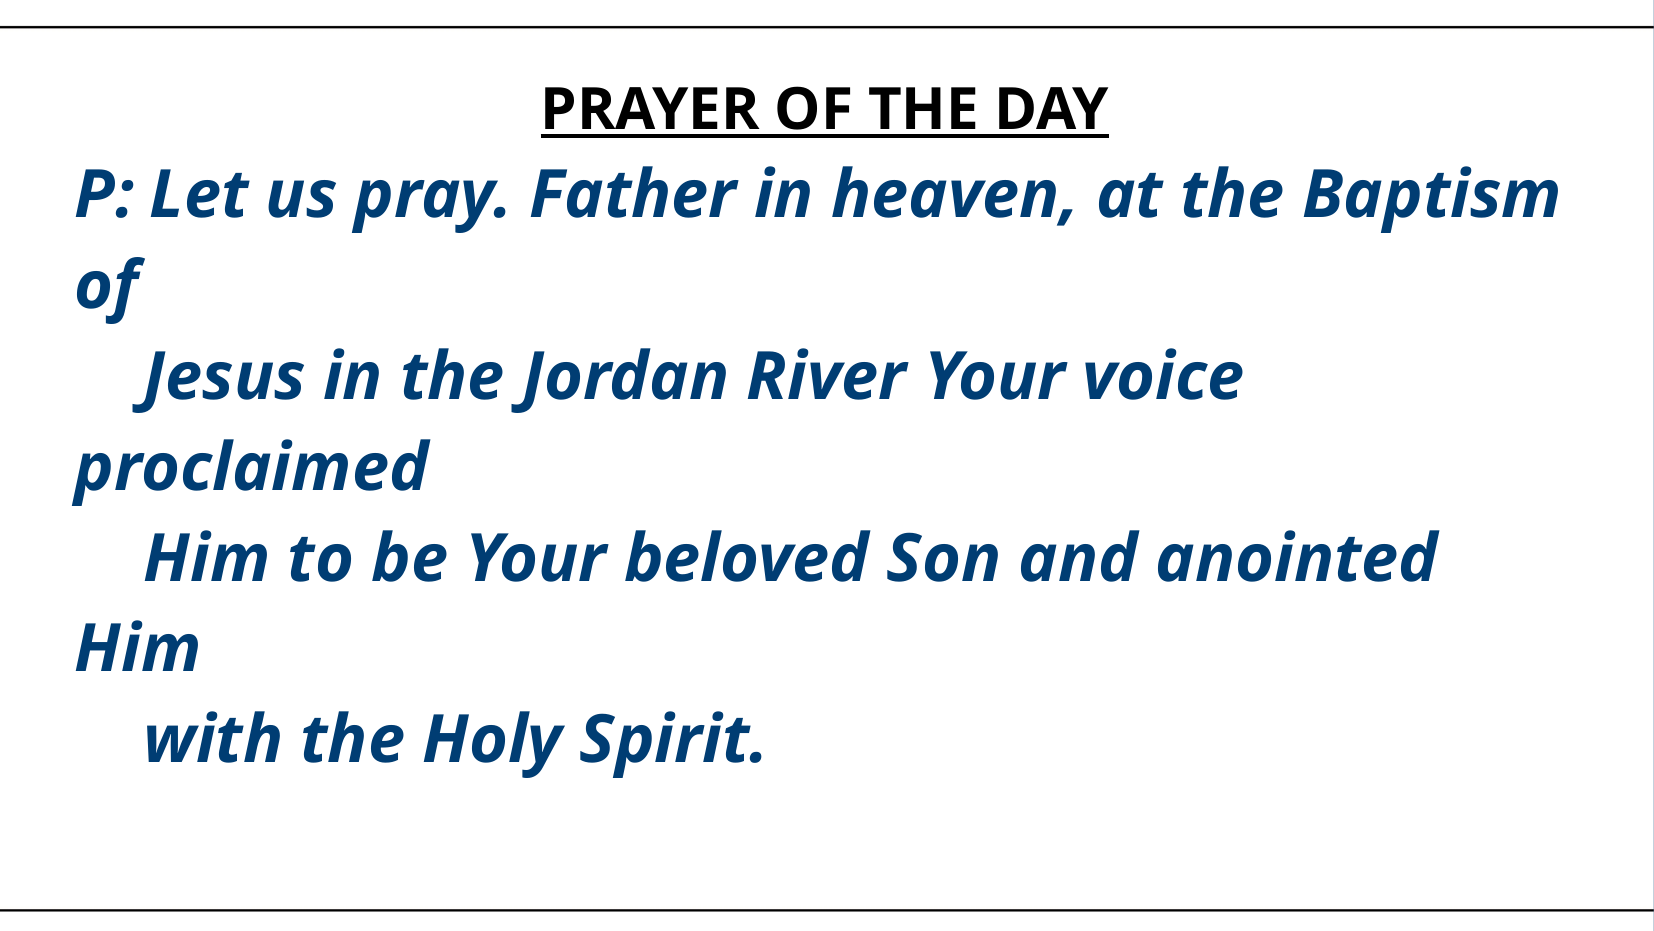

PRAYER OF THE DAY
P:	Let us pray. Father in heaven, at the Baptism of
 Jesus in the Jordan River Your voice proclaimed
 Him to be Your beloved Son and anointed Him
 with the Holy Spirit.